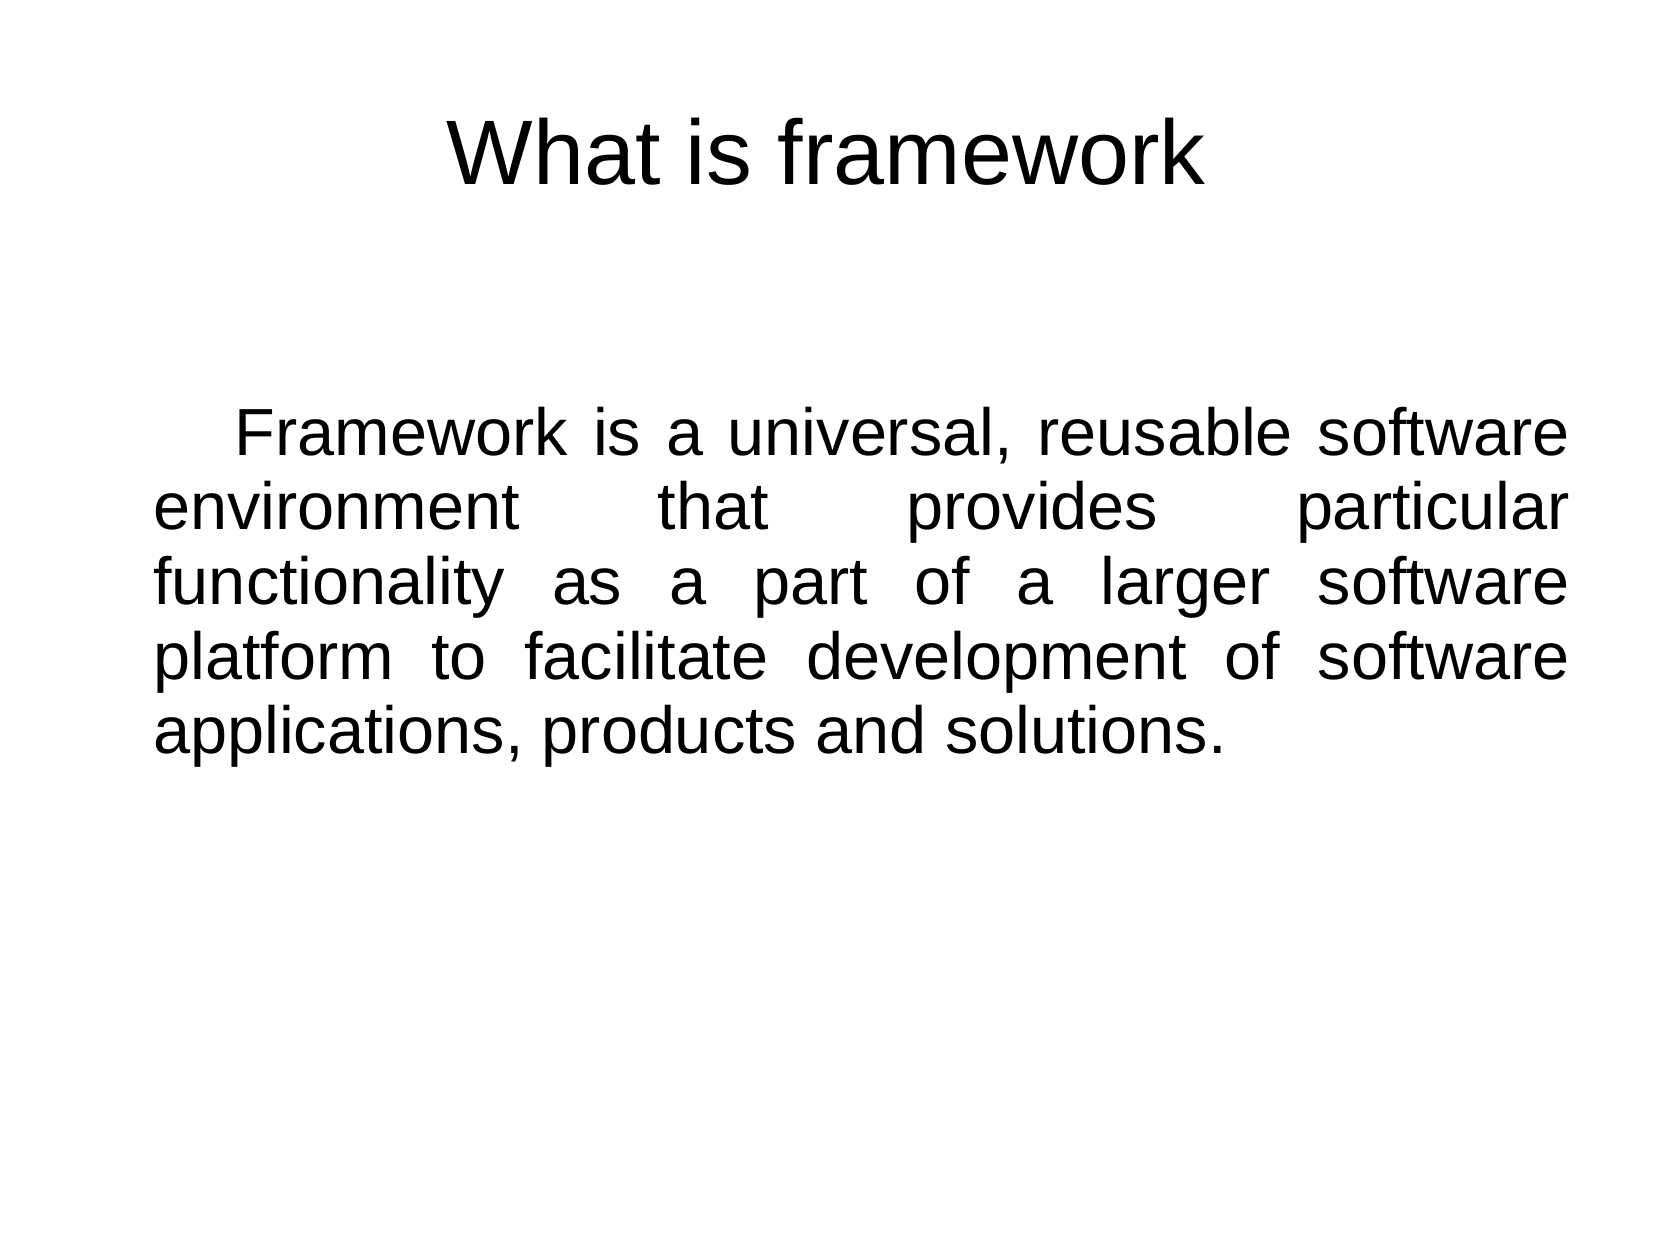

# What is framework
 	Framework is a universal, reusable software environment that provides particular functionality as a part of a larger software platform to facilitate development of software applications, products and solutions.